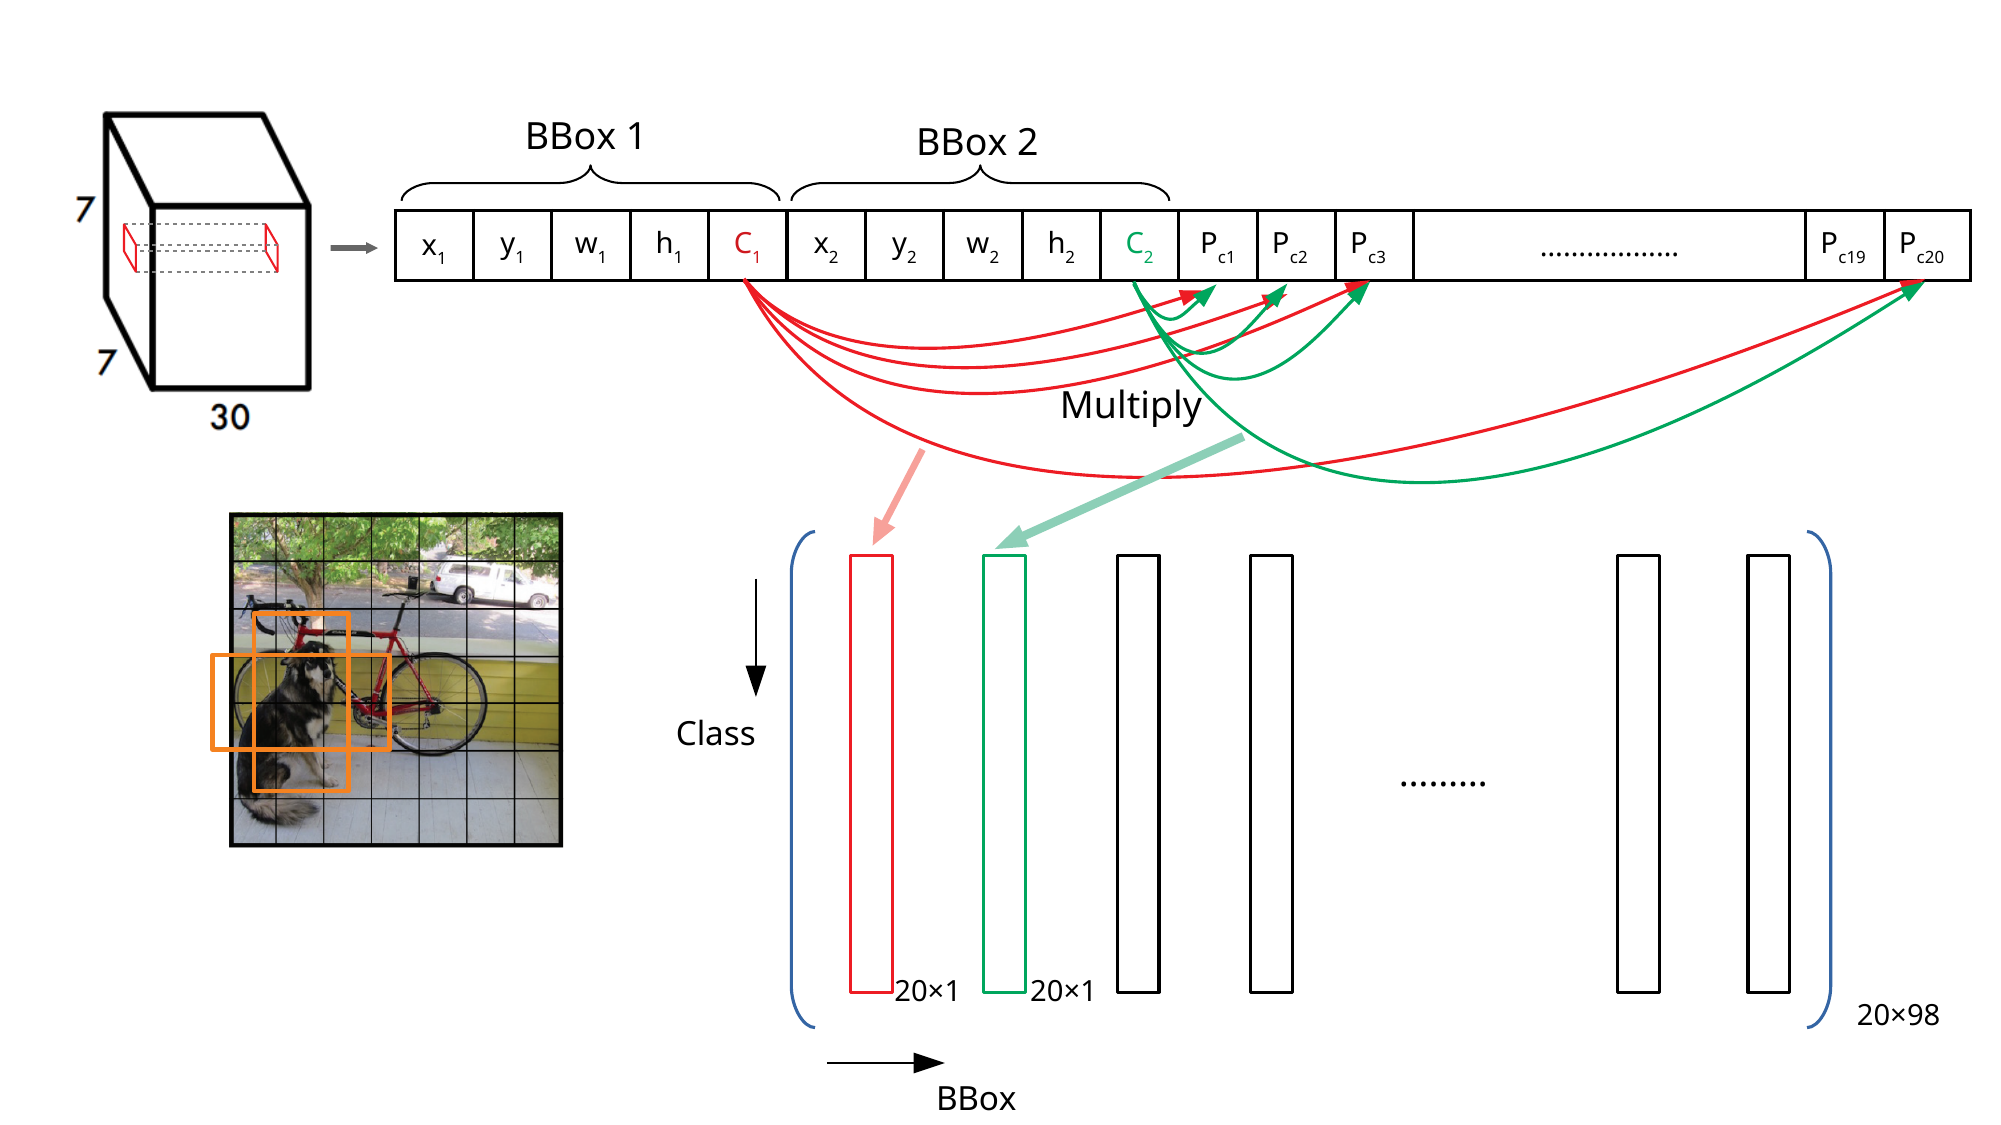

BBox 1
BBox 2
| x1 | y1 | w1 | h1 | C1 | x2 | y2 | w2 | h2 | C2 | Pc1 | Pc2 | Pc3 | ……………… | Pc19 | Pc20 |
| --- | --- | --- | --- | --- | --- | --- | --- | --- | --- | --- | --- | --- | --- | --- | --- |
Multiply
Class
………
20×1
20×1
20×98
BBox